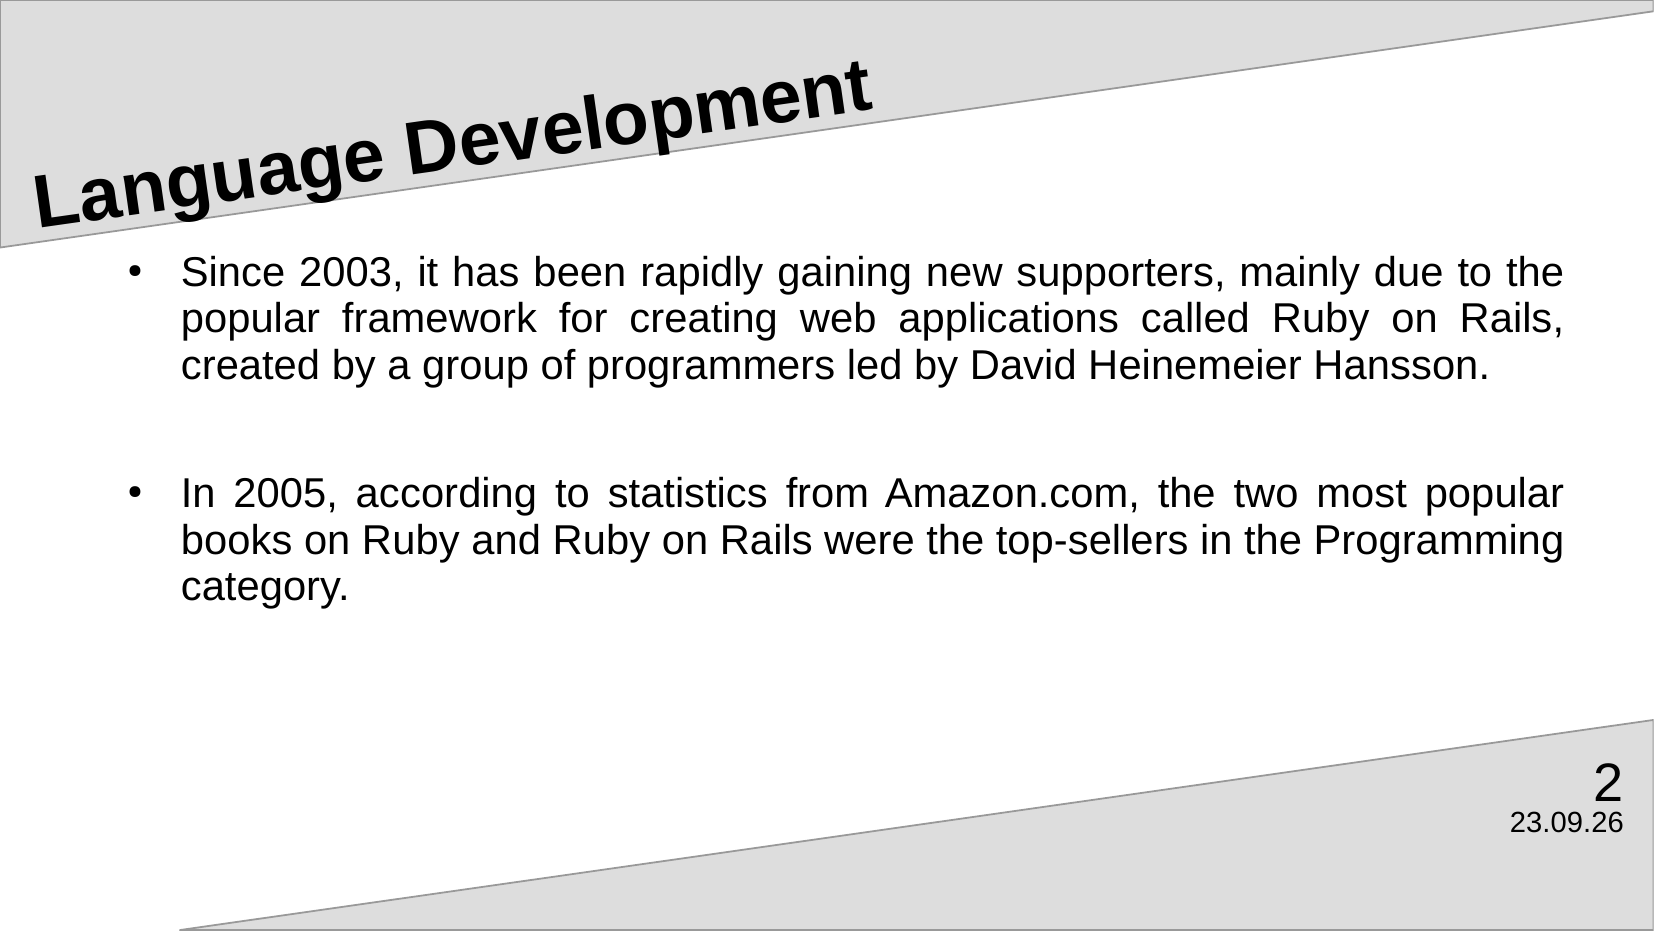

# Language Development
Since 2003, it has been rapidly gaining new supporters, mainly due to the popular framework for creating web applications called Ruby on Rails, created by a group of programmers led by David Heinemeier Hansson.
In 2005, according to statistics from Amazon.com, the two most popular books on Ruby and Ruby on Rails were the top-sellers in the Programming category.
2